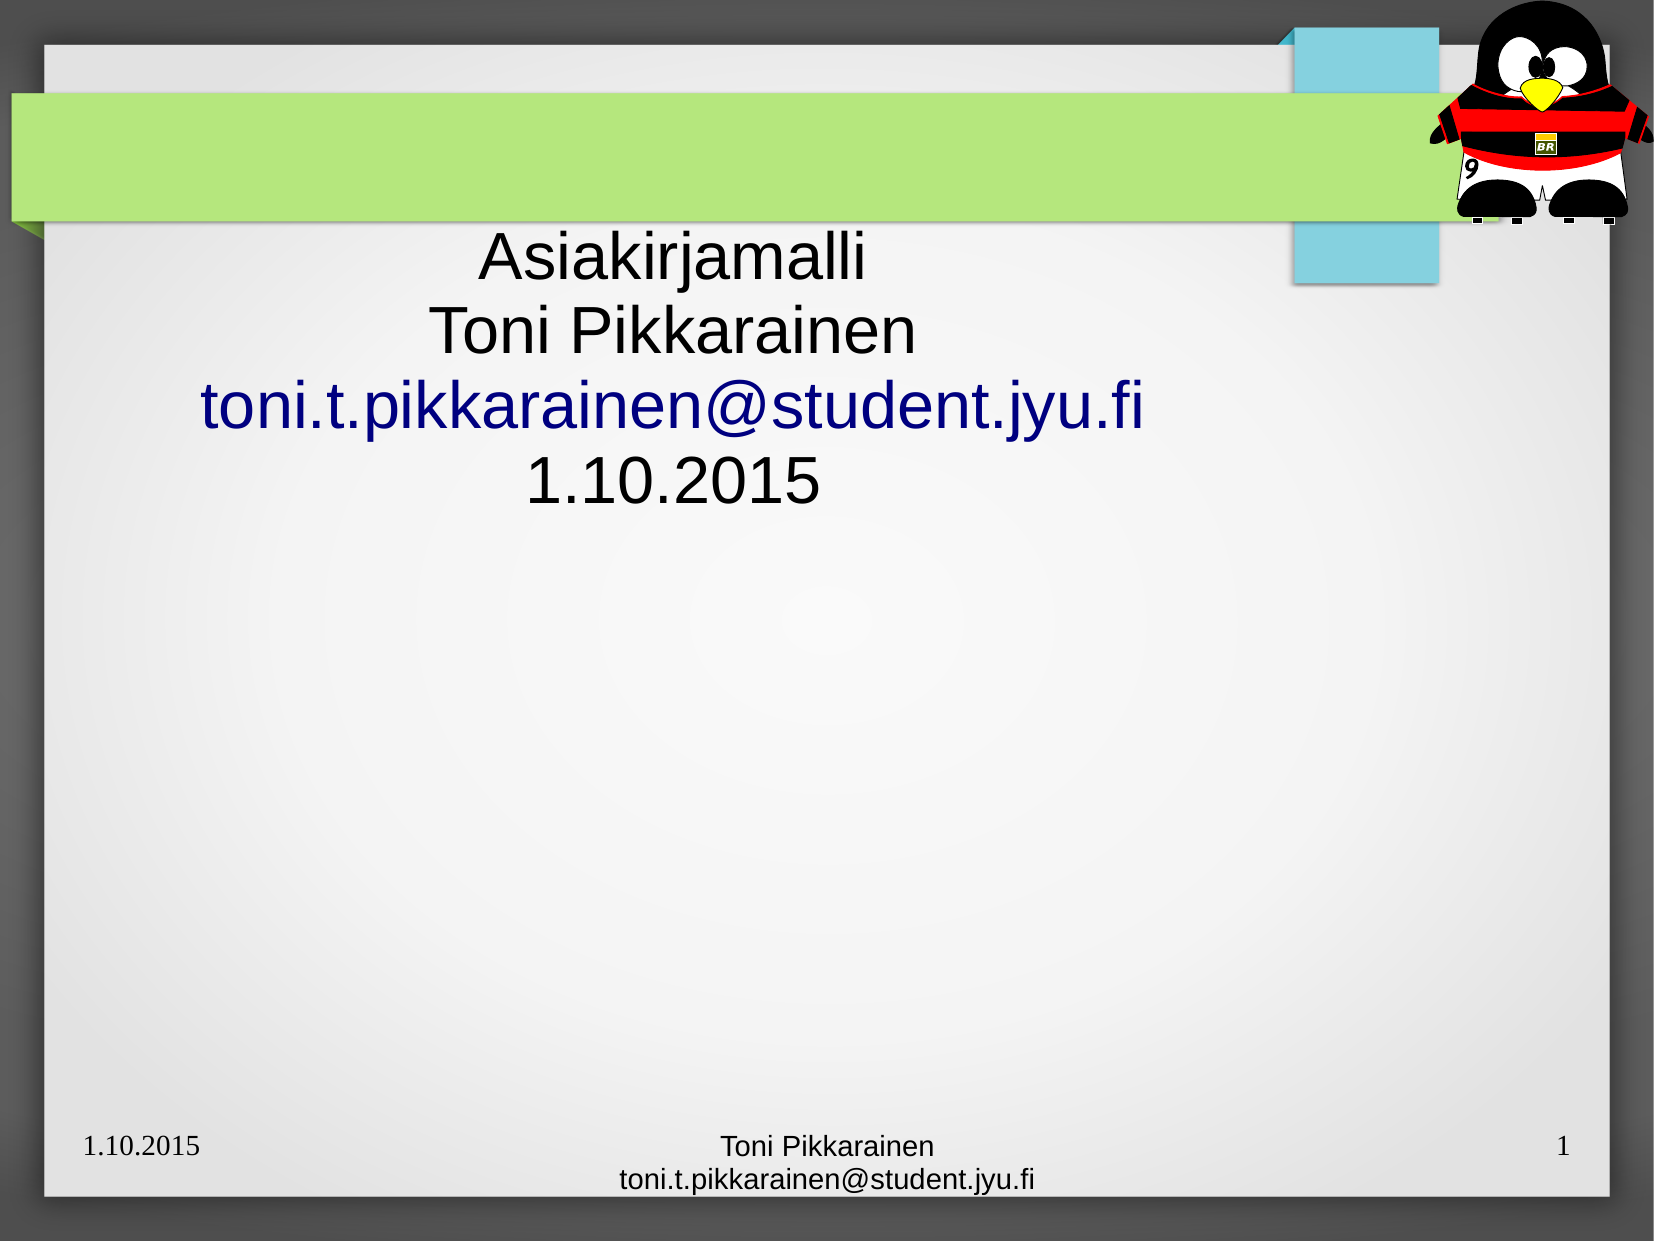

# Asiakirjamalli
Toni Pikkarainen
toni.t.pikkarainen@student.jyu.fi
1.10.2015
1.10.2015
1